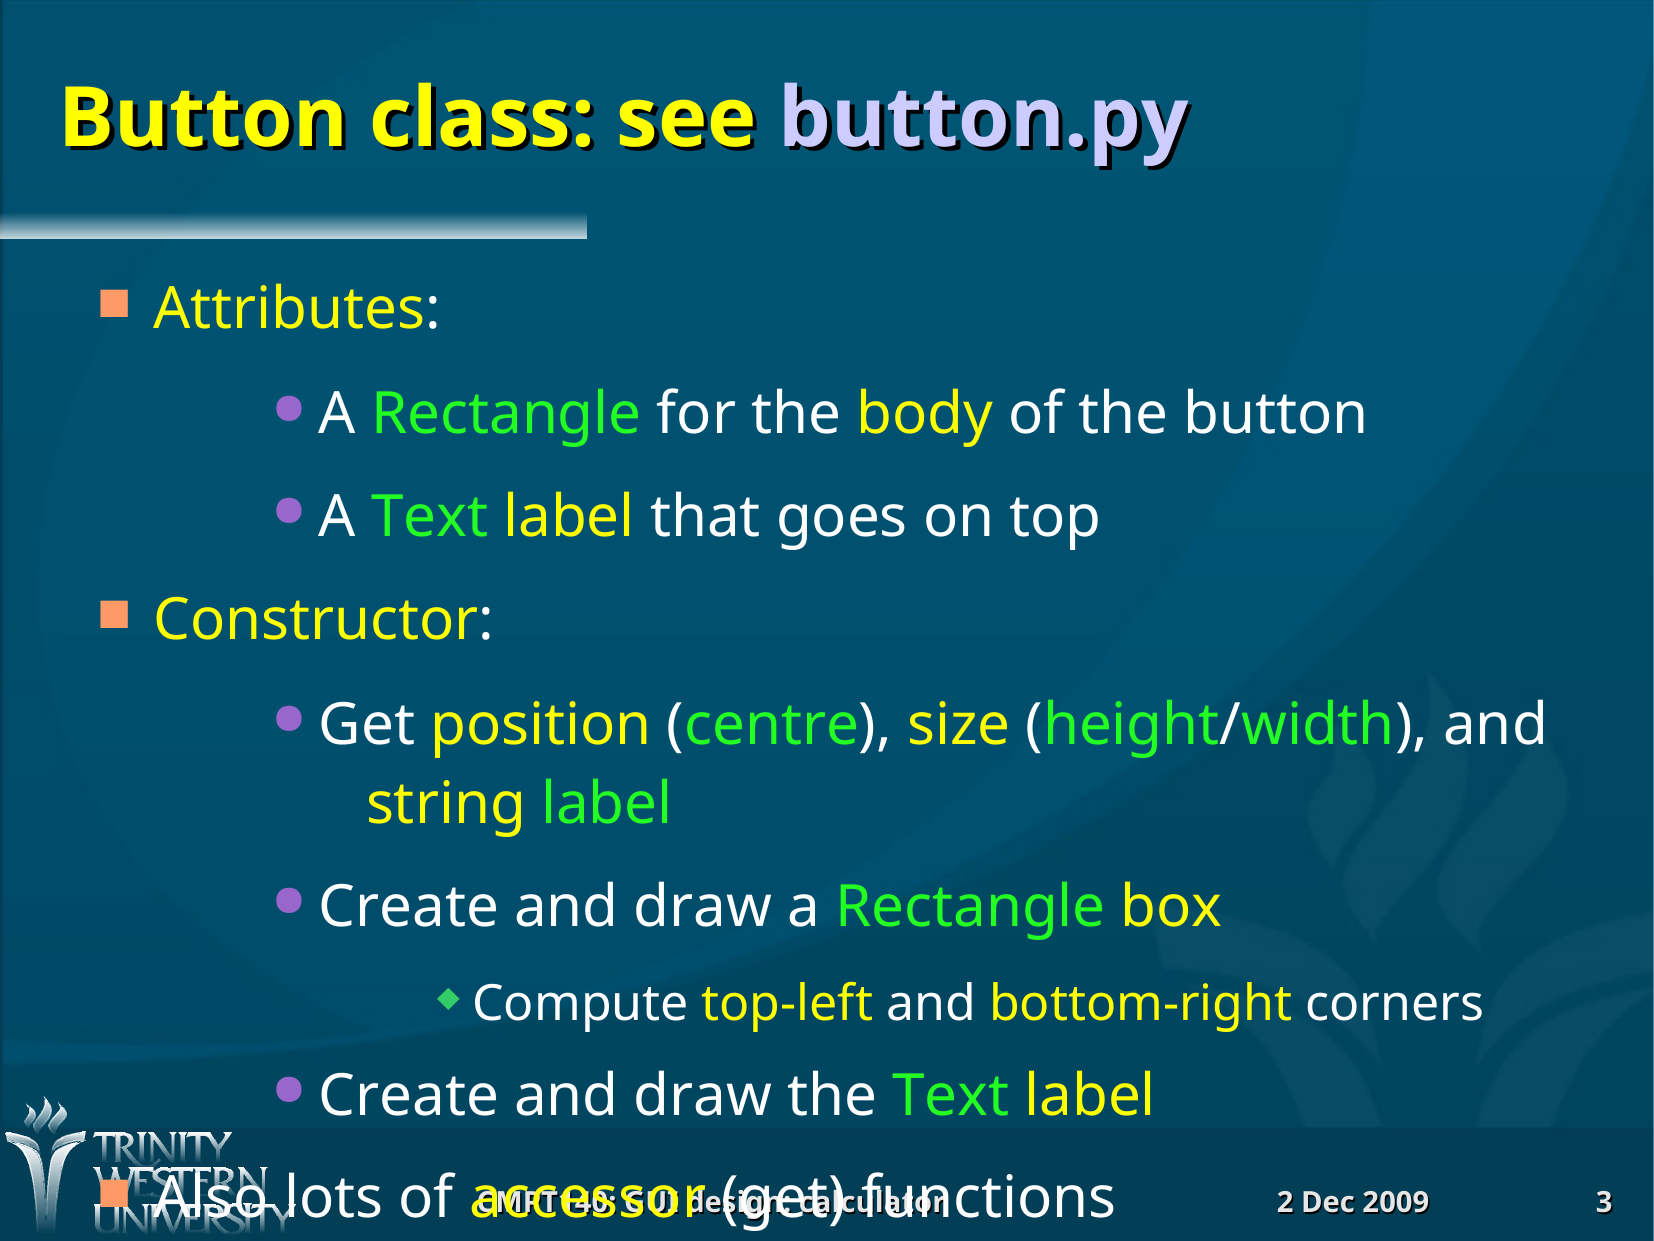

# Button class: see button.py
Attributes:
A Rectangle for the body of the button
A Text label that goes on top
Constructor:
Get position (centre), size (height/width), and string label
Create and draw a Rectangle box
Compute top-left and bottom-right corners
Create and draw the Text label
Also lots of accessor (get) functions
CMPT140: GUI design: calculator
2 Dec 2009
3